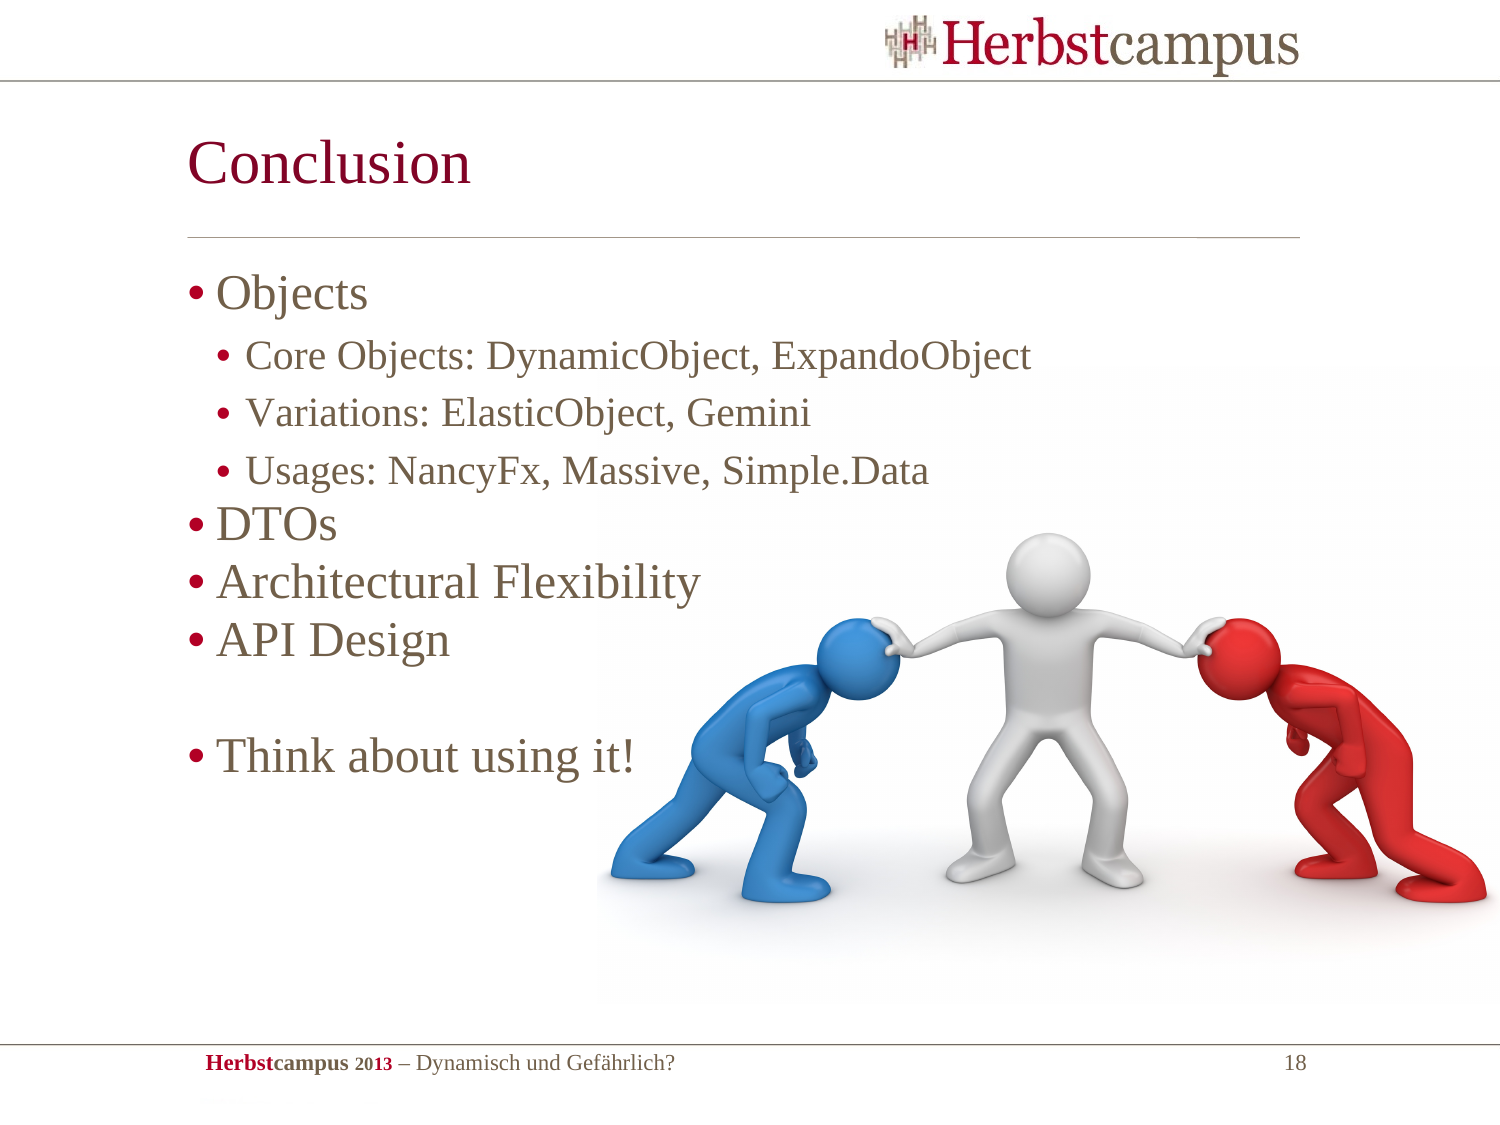

# Conclusion
Objects
Core Objects: DynamicObject, ExpandoObject
Variations: ElasticObject, Gemini
Usages: NancyFx, Massive, Simple.Data
DTOs
Architectural Flexibility
API Design
Think about using it!